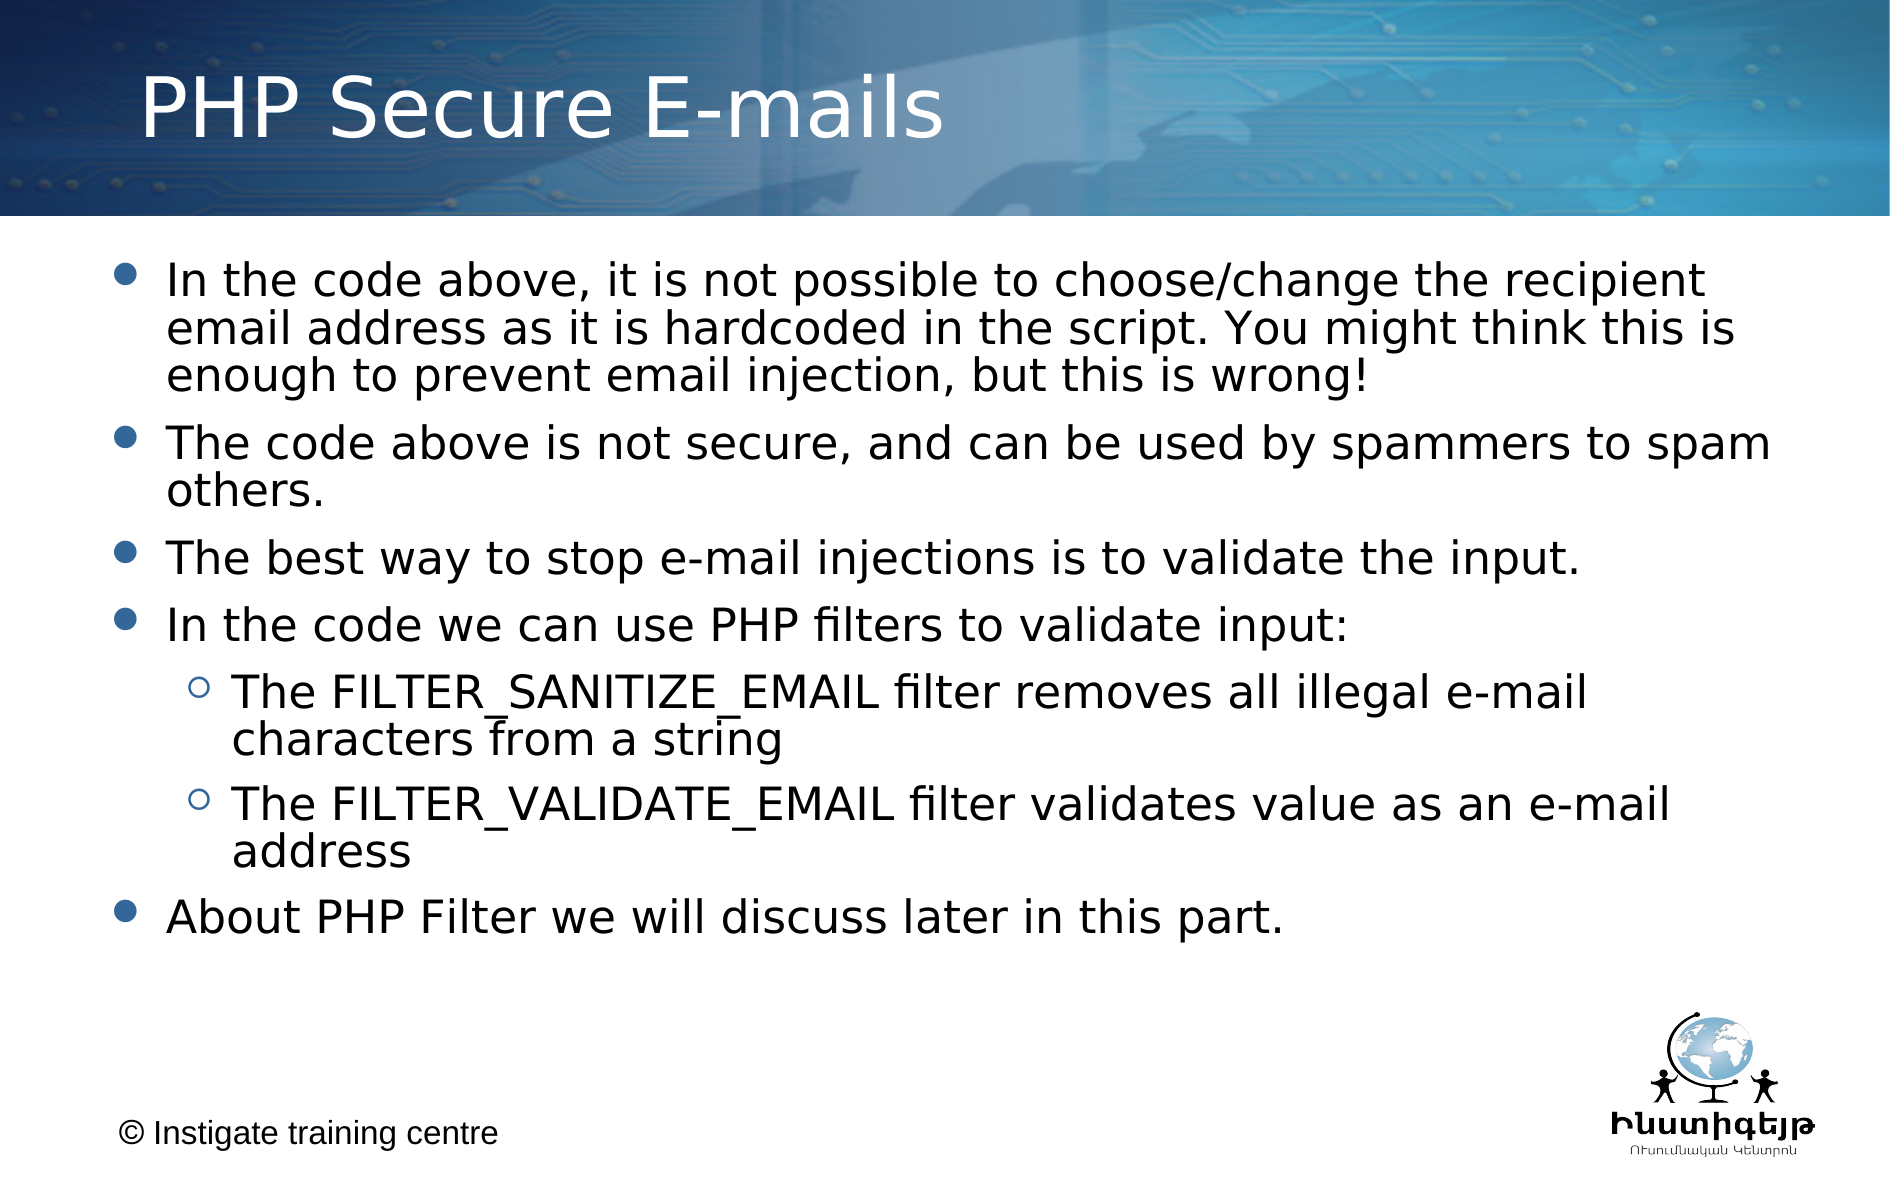

PHP Secure E-mails
# In the code above, it is not possible to choose/change the recipient email address as it is hardcoded in the script. You might think this is enough to prevent email injection, but this is wrong!
The code above is not secure, and can be used by spammers to spam others.
The best way to stop e-mail injections is to validate the input.
In the code we can use PHP filters to validate input:
The FILTER_SANITIZE_EMAIL filter removes all illegal e-mail characters from a string
The FILTER_VALIDATE_EMAIL filter validates value as an e-mail address
About PHP Filter we will discuss later in this part.